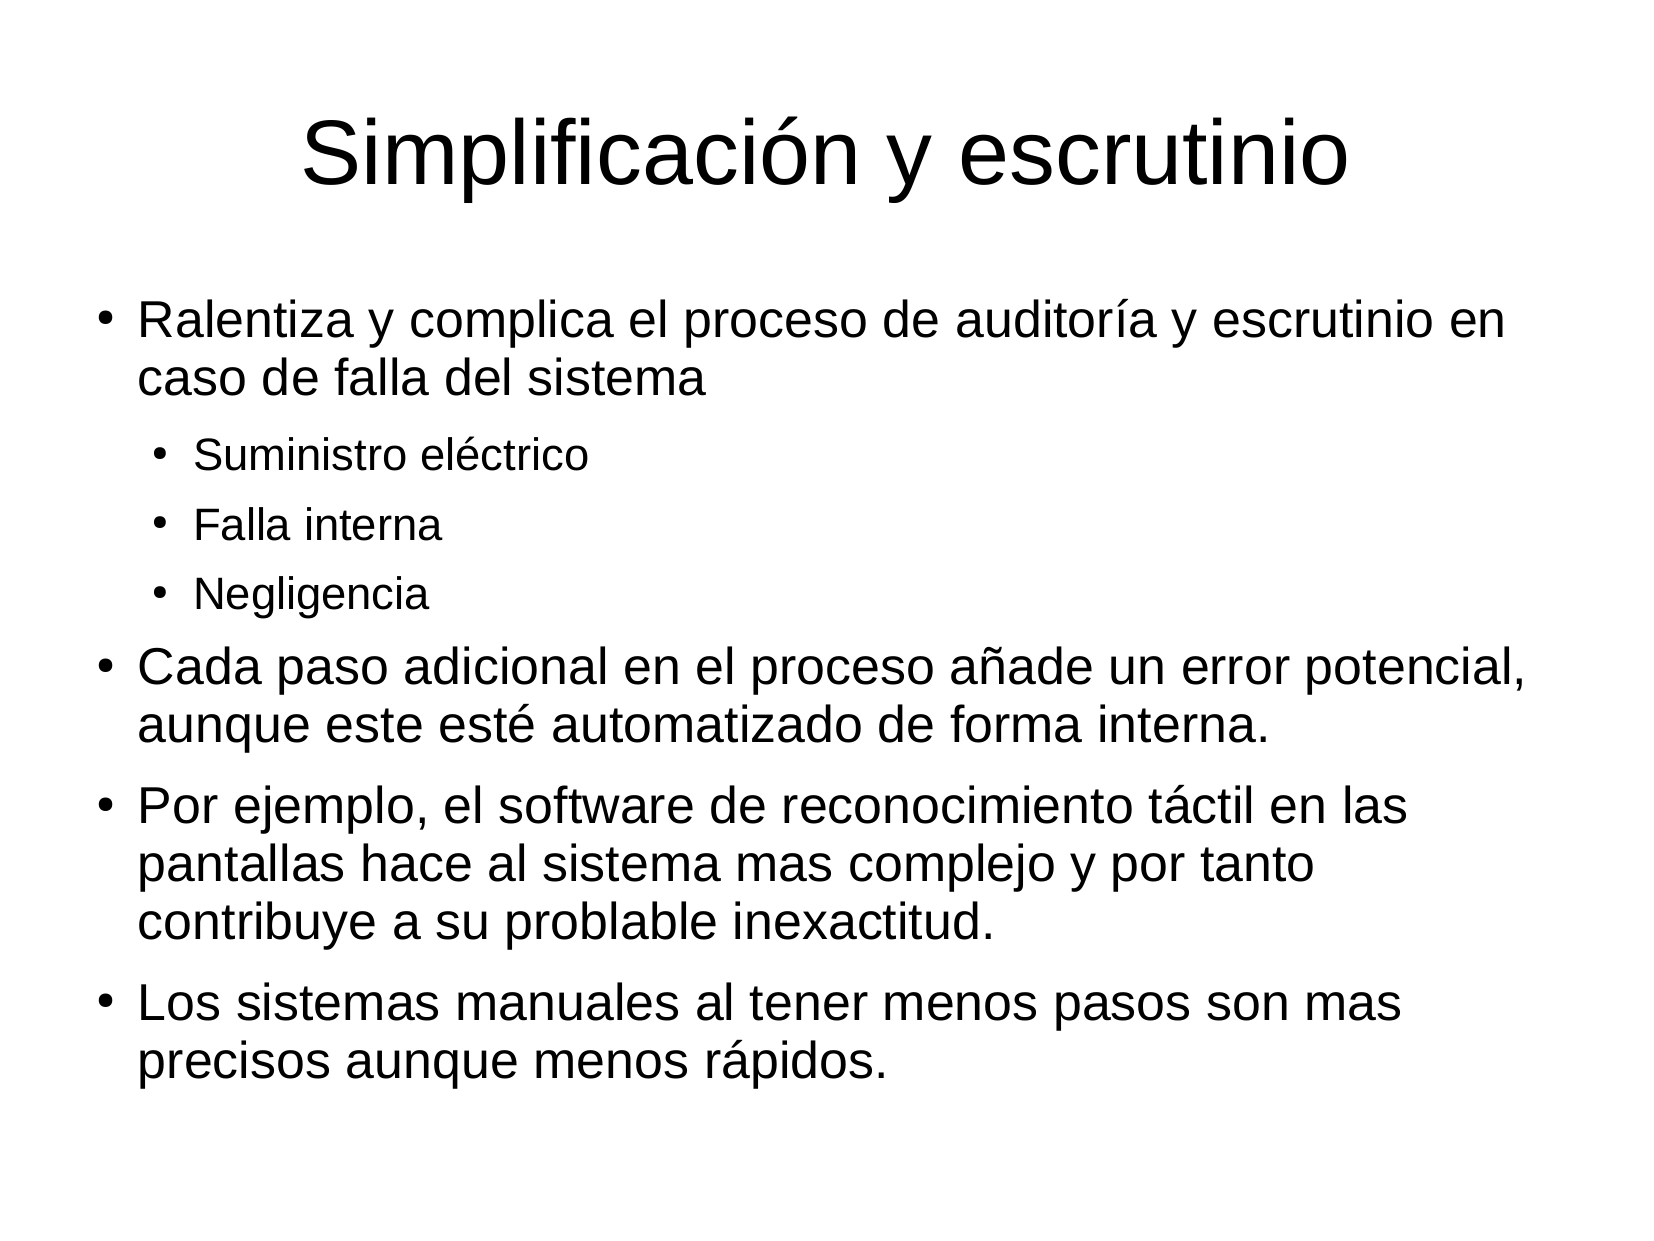

# Simplificación y escrutinio
Ralentiza y complica el proceso de auditoría y escrutinio en caso de falla del sistema
Suministro eléctrico
Falla interna
Negligencia
Cada paso adicional en el proceso añade un error potencial, aunque este esté automatizado de forma interna.
Por ejemplo, el software de reconocimiento táctil en las pantallas hace al sistema mas complejo y por tanto contribuye a su problable inexactitud.
Los sistemas manuales al tener menos pasos son mas precisos aunque menos rápidos.